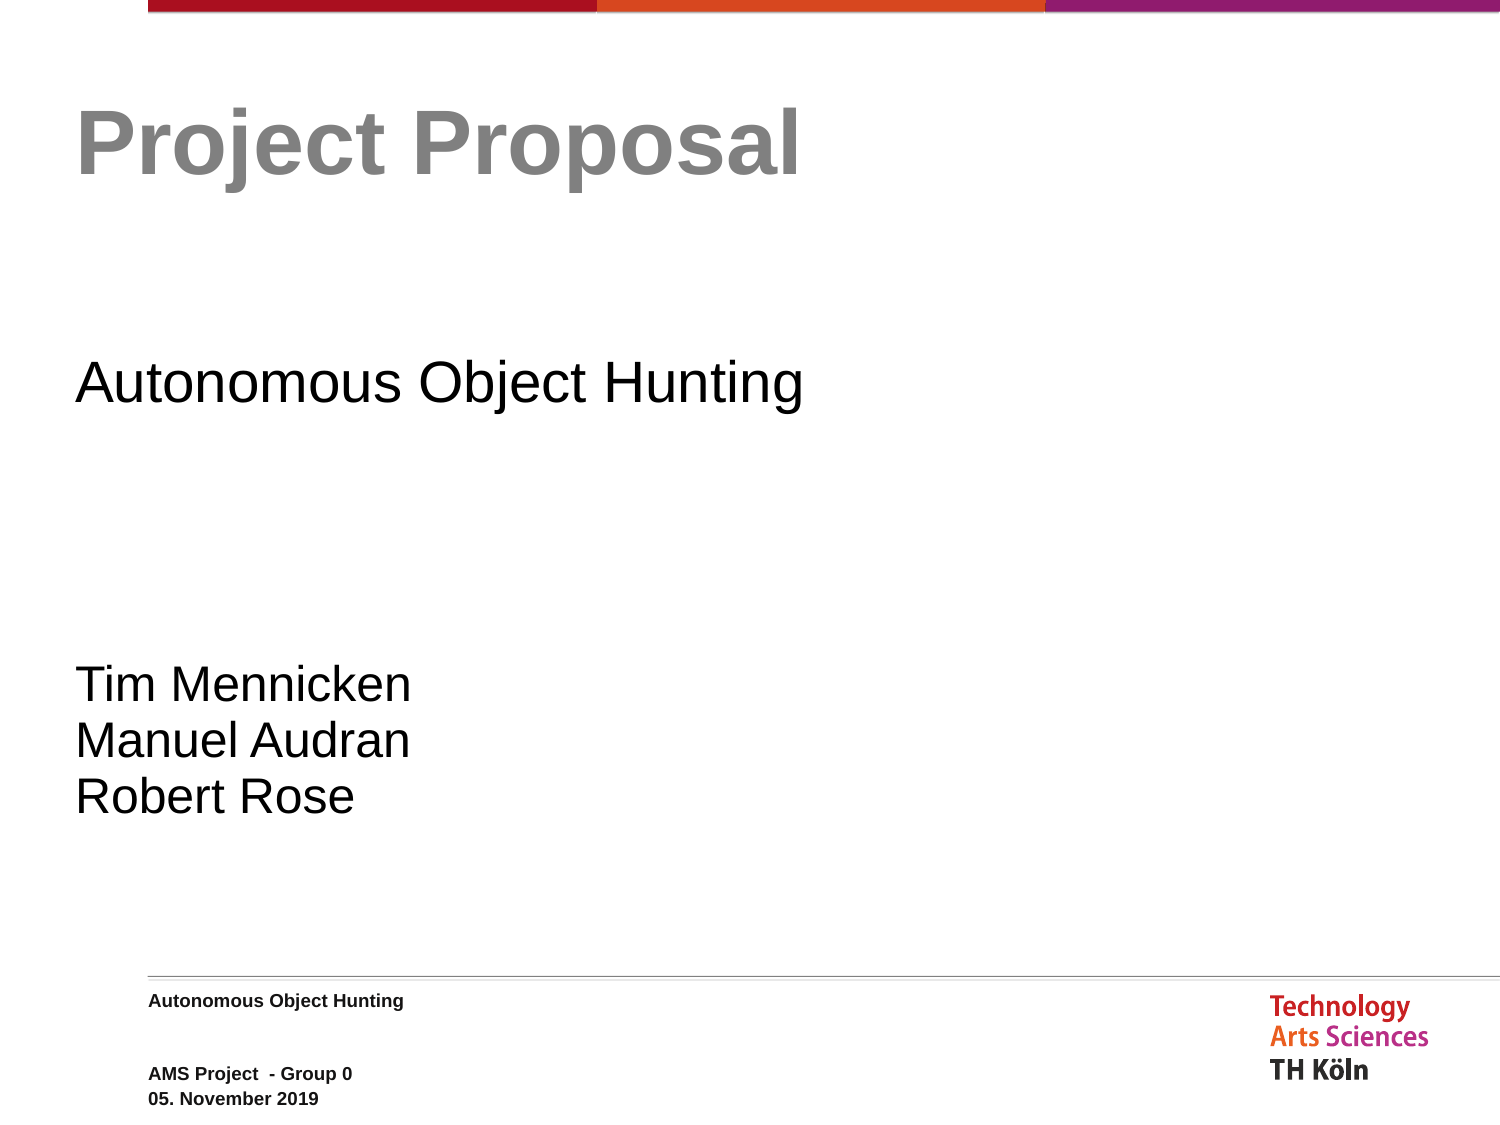

# Project Proposal
Autonomous Object Hunting
Tim Mennicken
Manuel Audran
Robert Rose